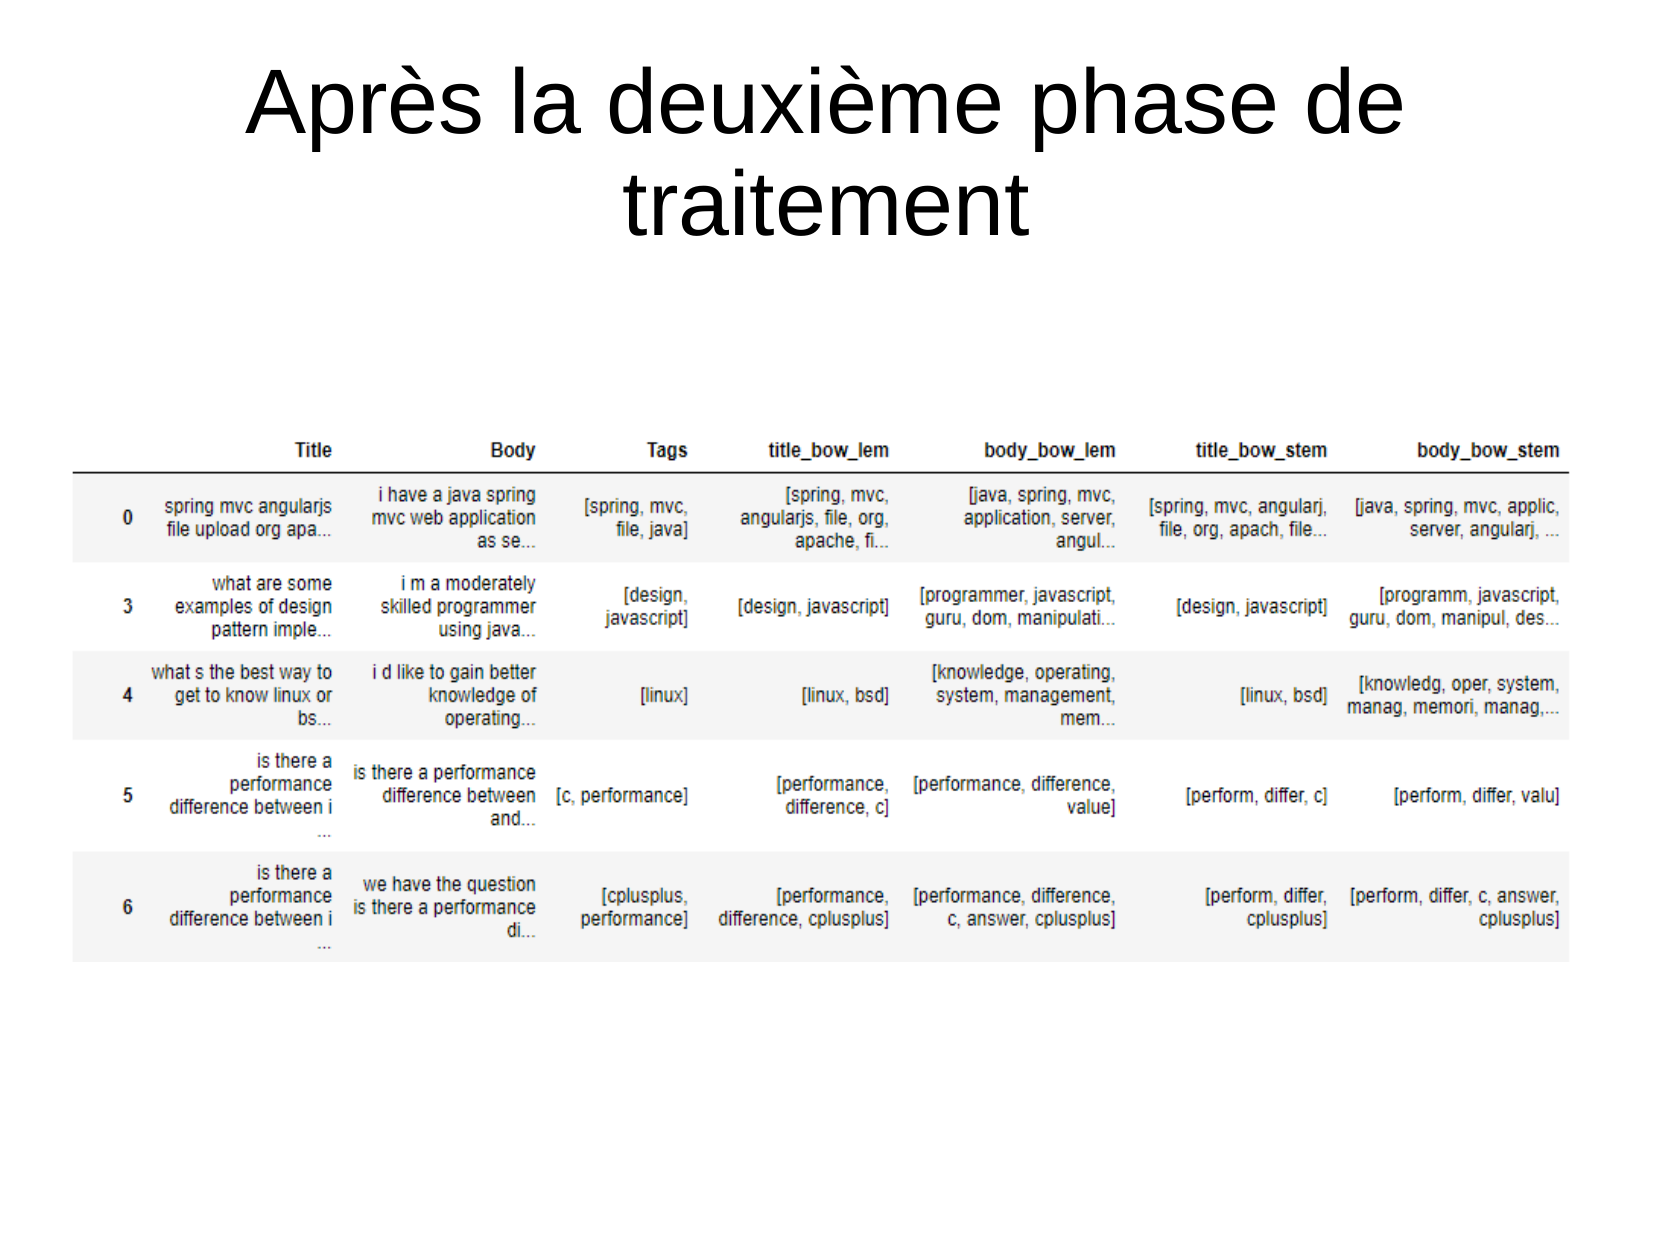

# Après la deuxième phase de traitement